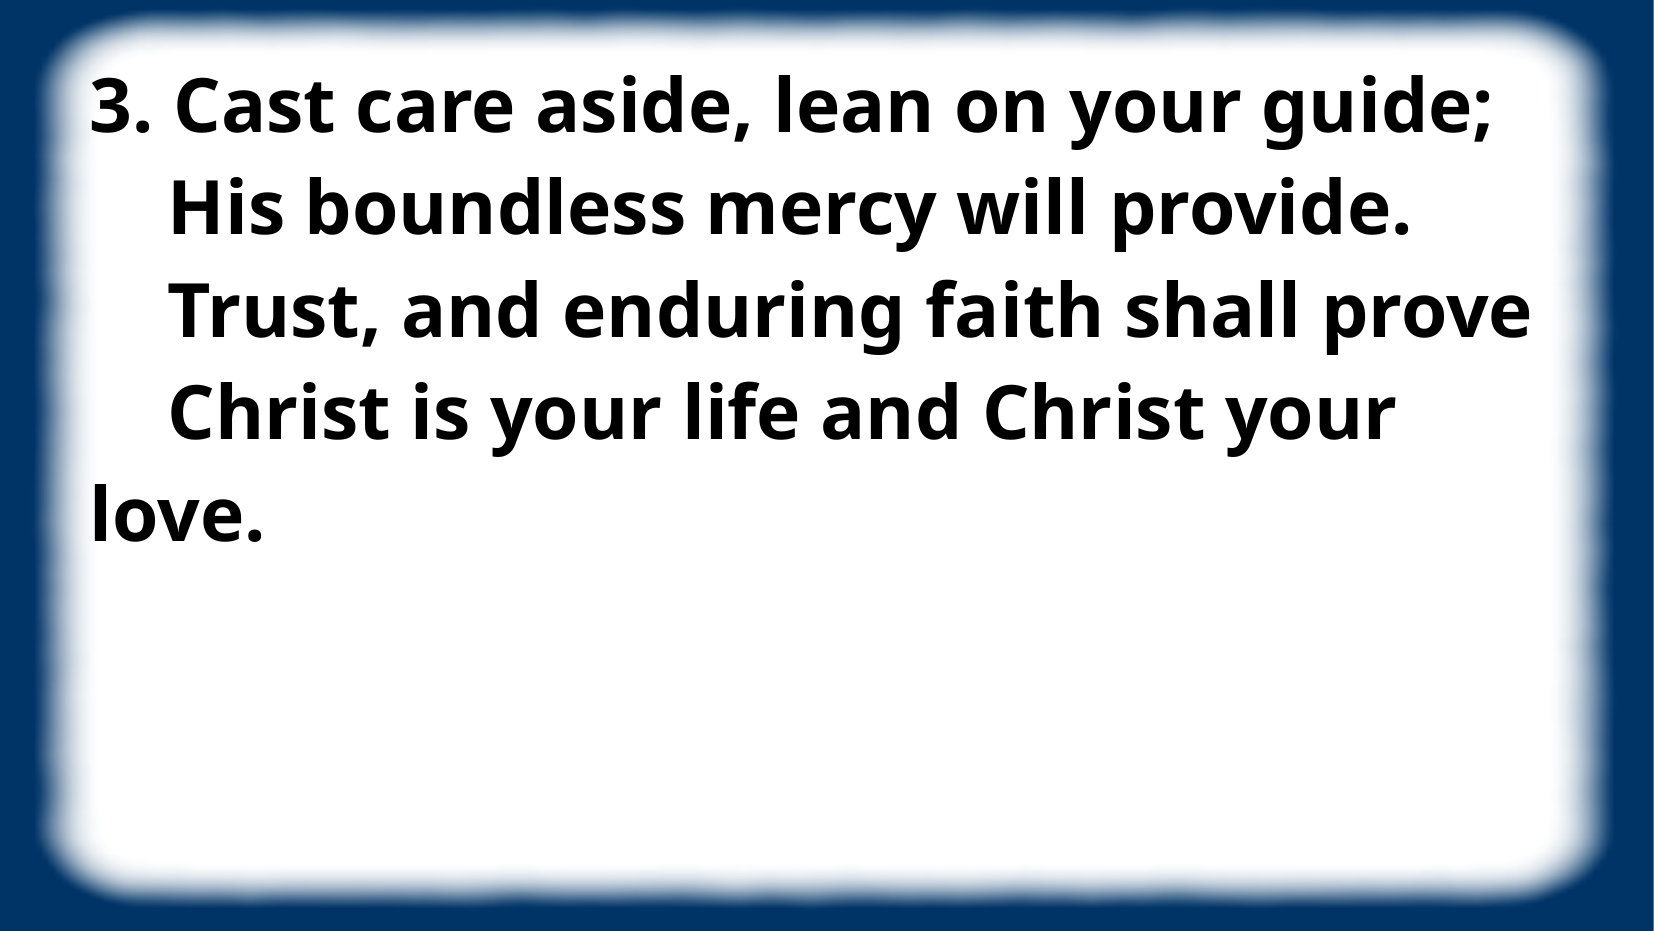

3. Cast care aside, lean on your guide;
 His boundless mercy will provide.
 Trust, and enduring faith shall prove
 Christ is your life and Christ your love.